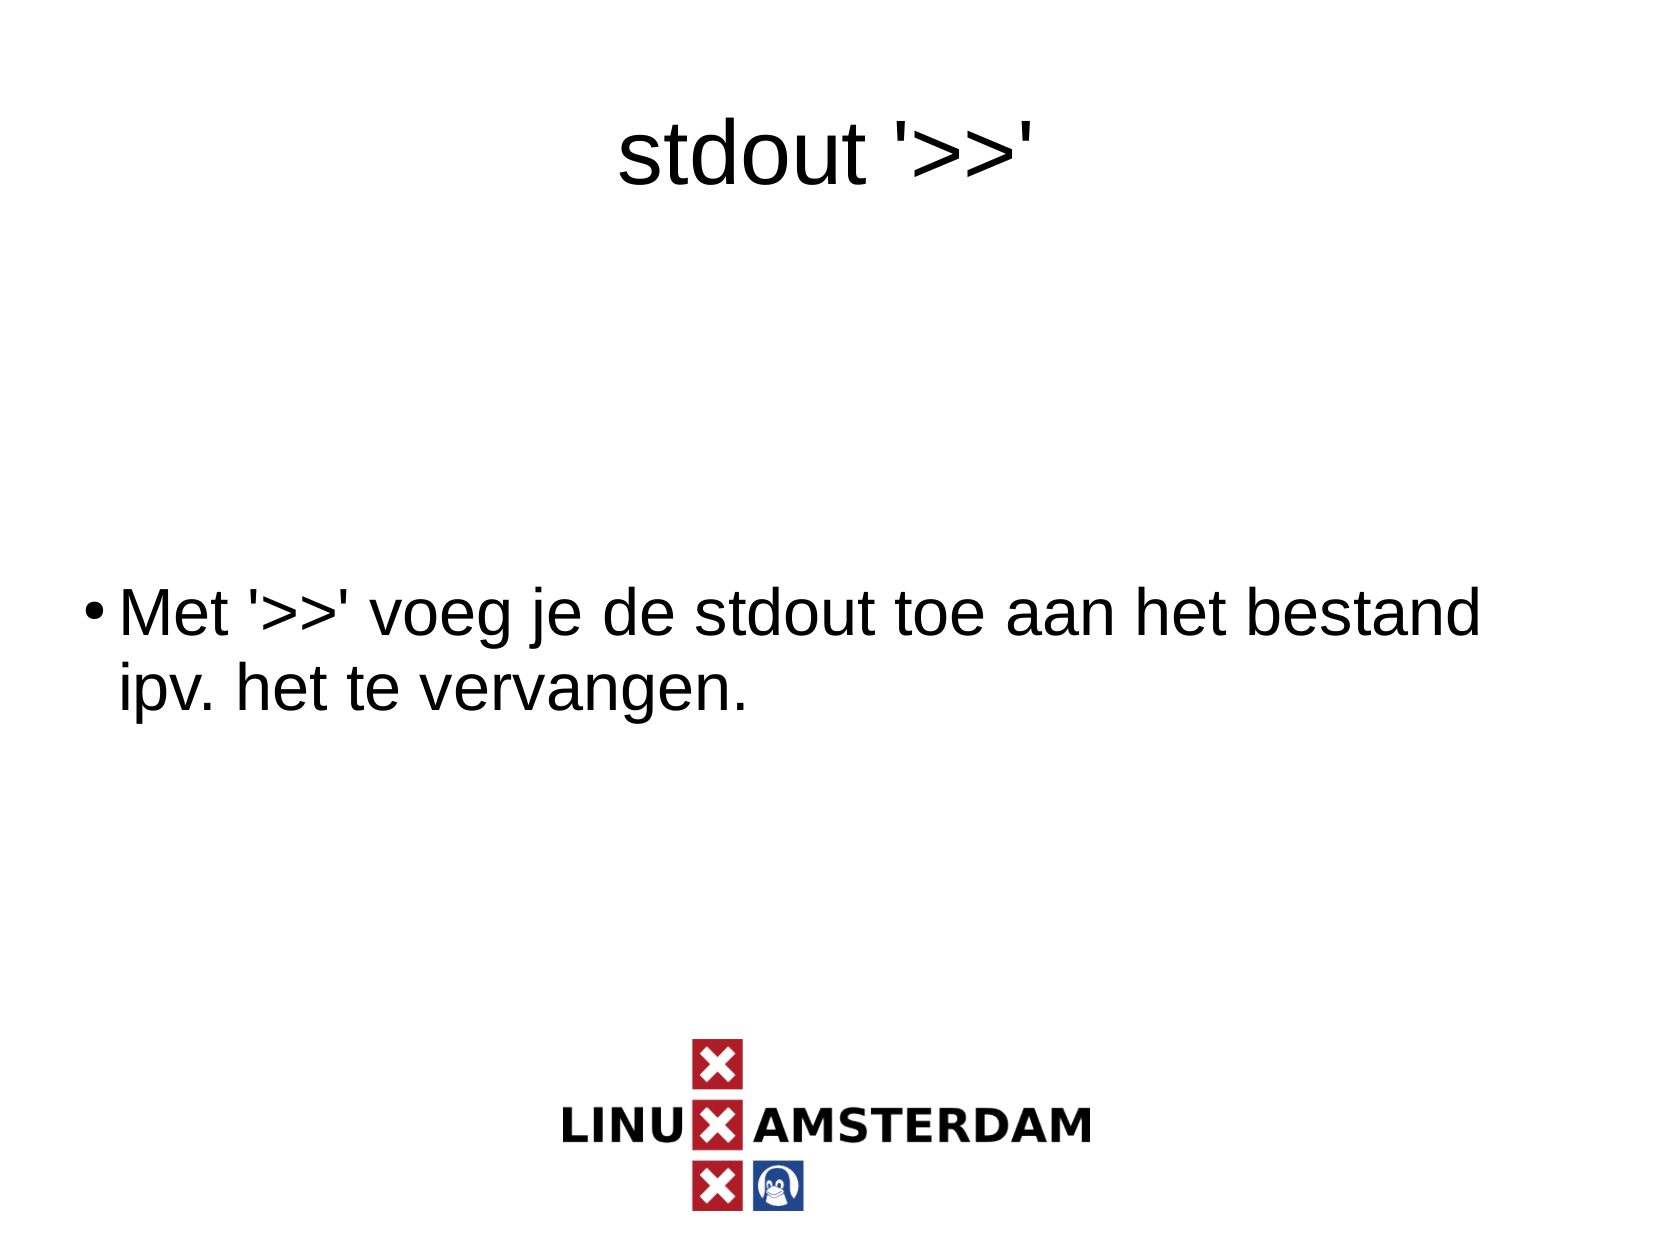

# stdout '>>'
Met '>>' voeg je de stdout toe aan het bestand ipv. het te vervangen.